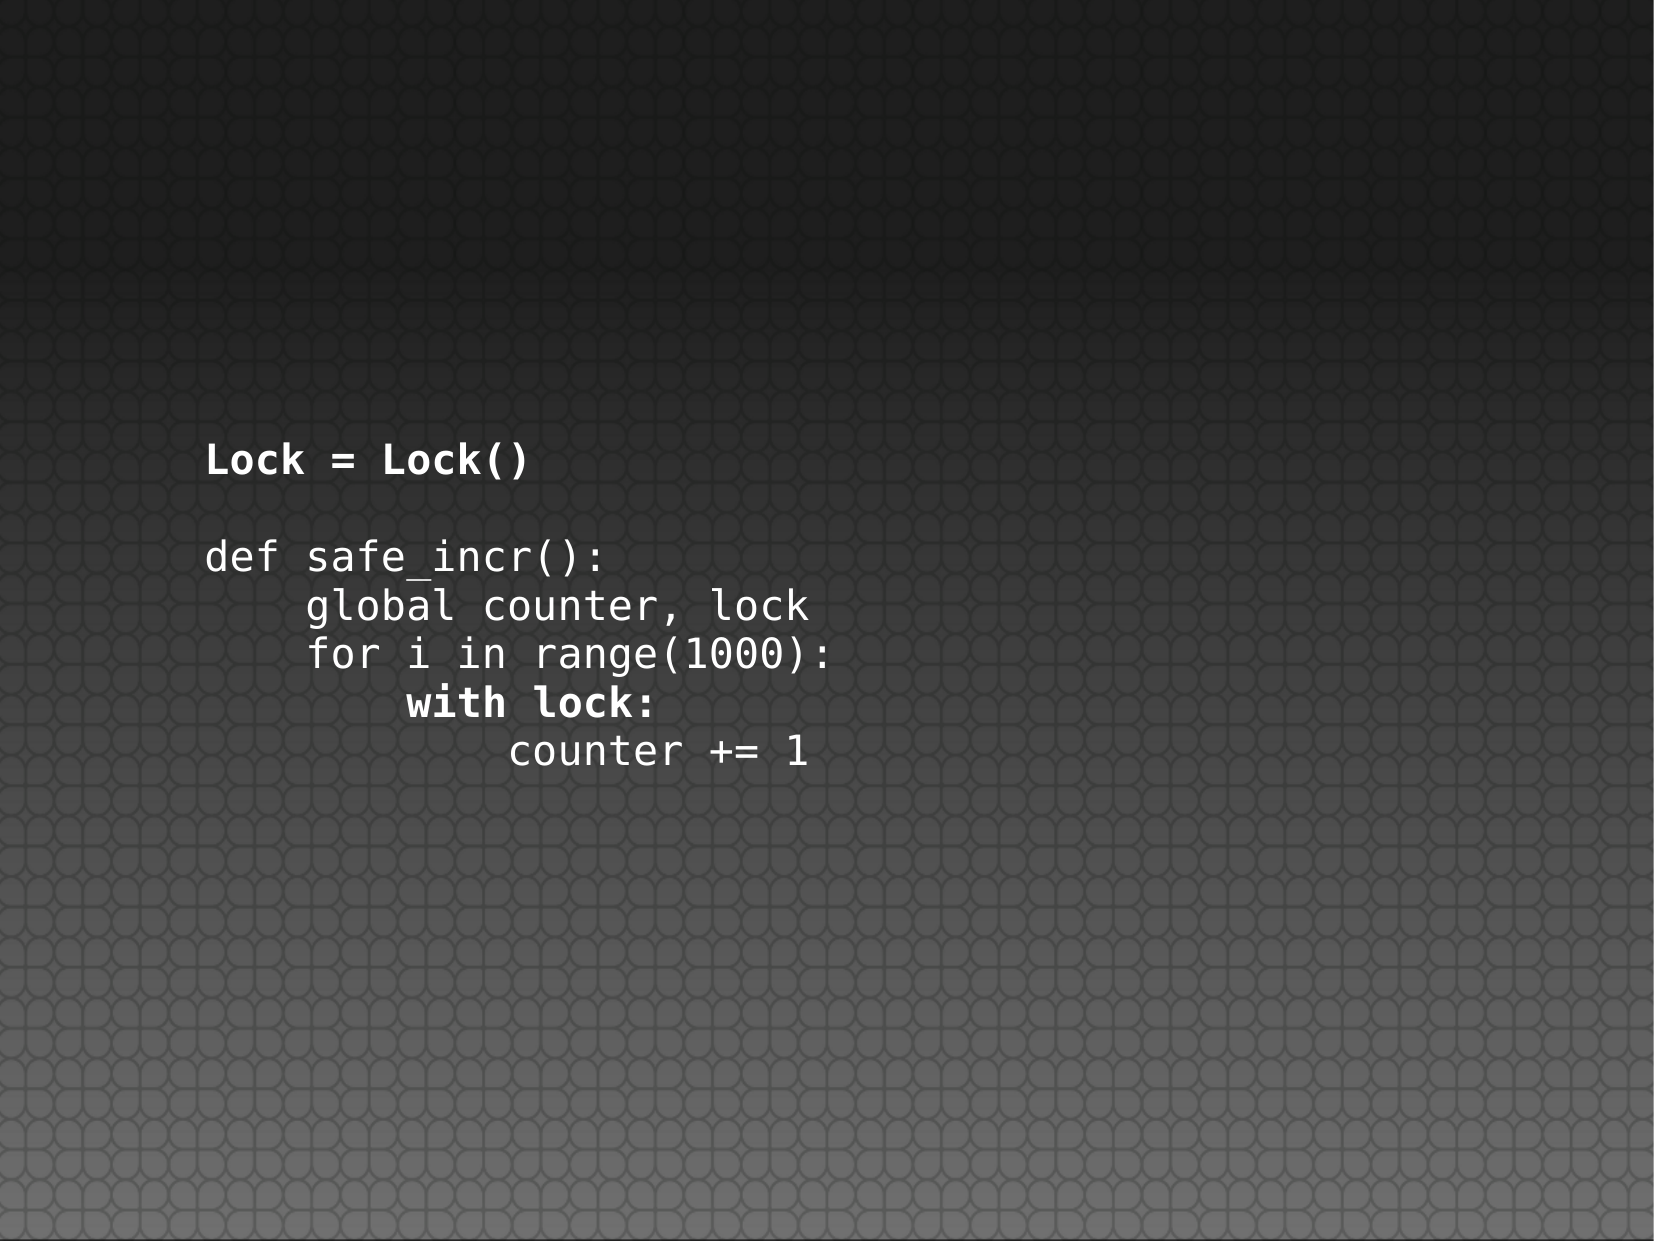

# Lock = Lock() def safe_incr(): global counter, lock for i in range(1000): with lock: counter += 1